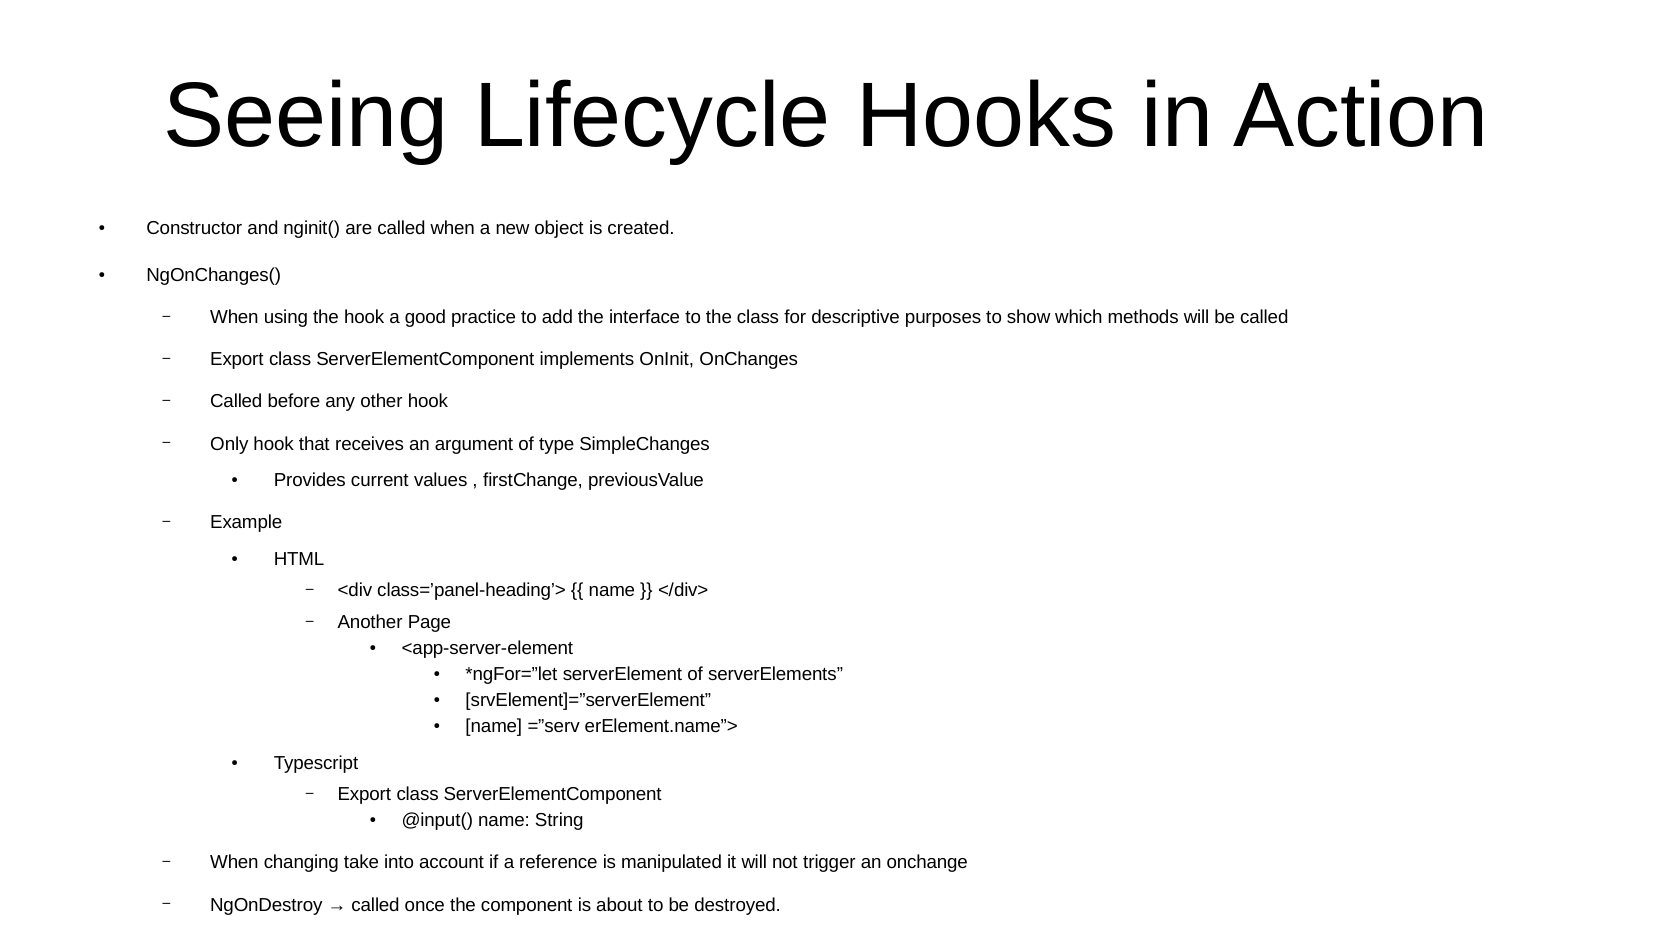

# Seeing Lifecycle Hooks in Action
Constructor and nginit() are called when a new object is created.
NgOnChanges()
When using the hook a good practice to add the interface to the class for descriptive purposes to show which methods will be called
Export class ServerElementComponent implements OnInit, OnChanges
Called before any other hook
Only hook that receives an argument of type SimpleChanges
Provides current values , firstChange, previousValue
Example
HTML
<div class=’panel-heading’> {{ name }} </div>
Another Page
<app-server-element
*ngFor=”let serverElement of serverElements”
[srvElement]=”serverElement”
[name] =”serv erElement.name”>
Typescript
Export class ServerElementComponent
@input() name: String
When changing take into account if a reference is manipulated it will not trigger an onchange
NgOnDestroy → called once the component is about to be destroyed.